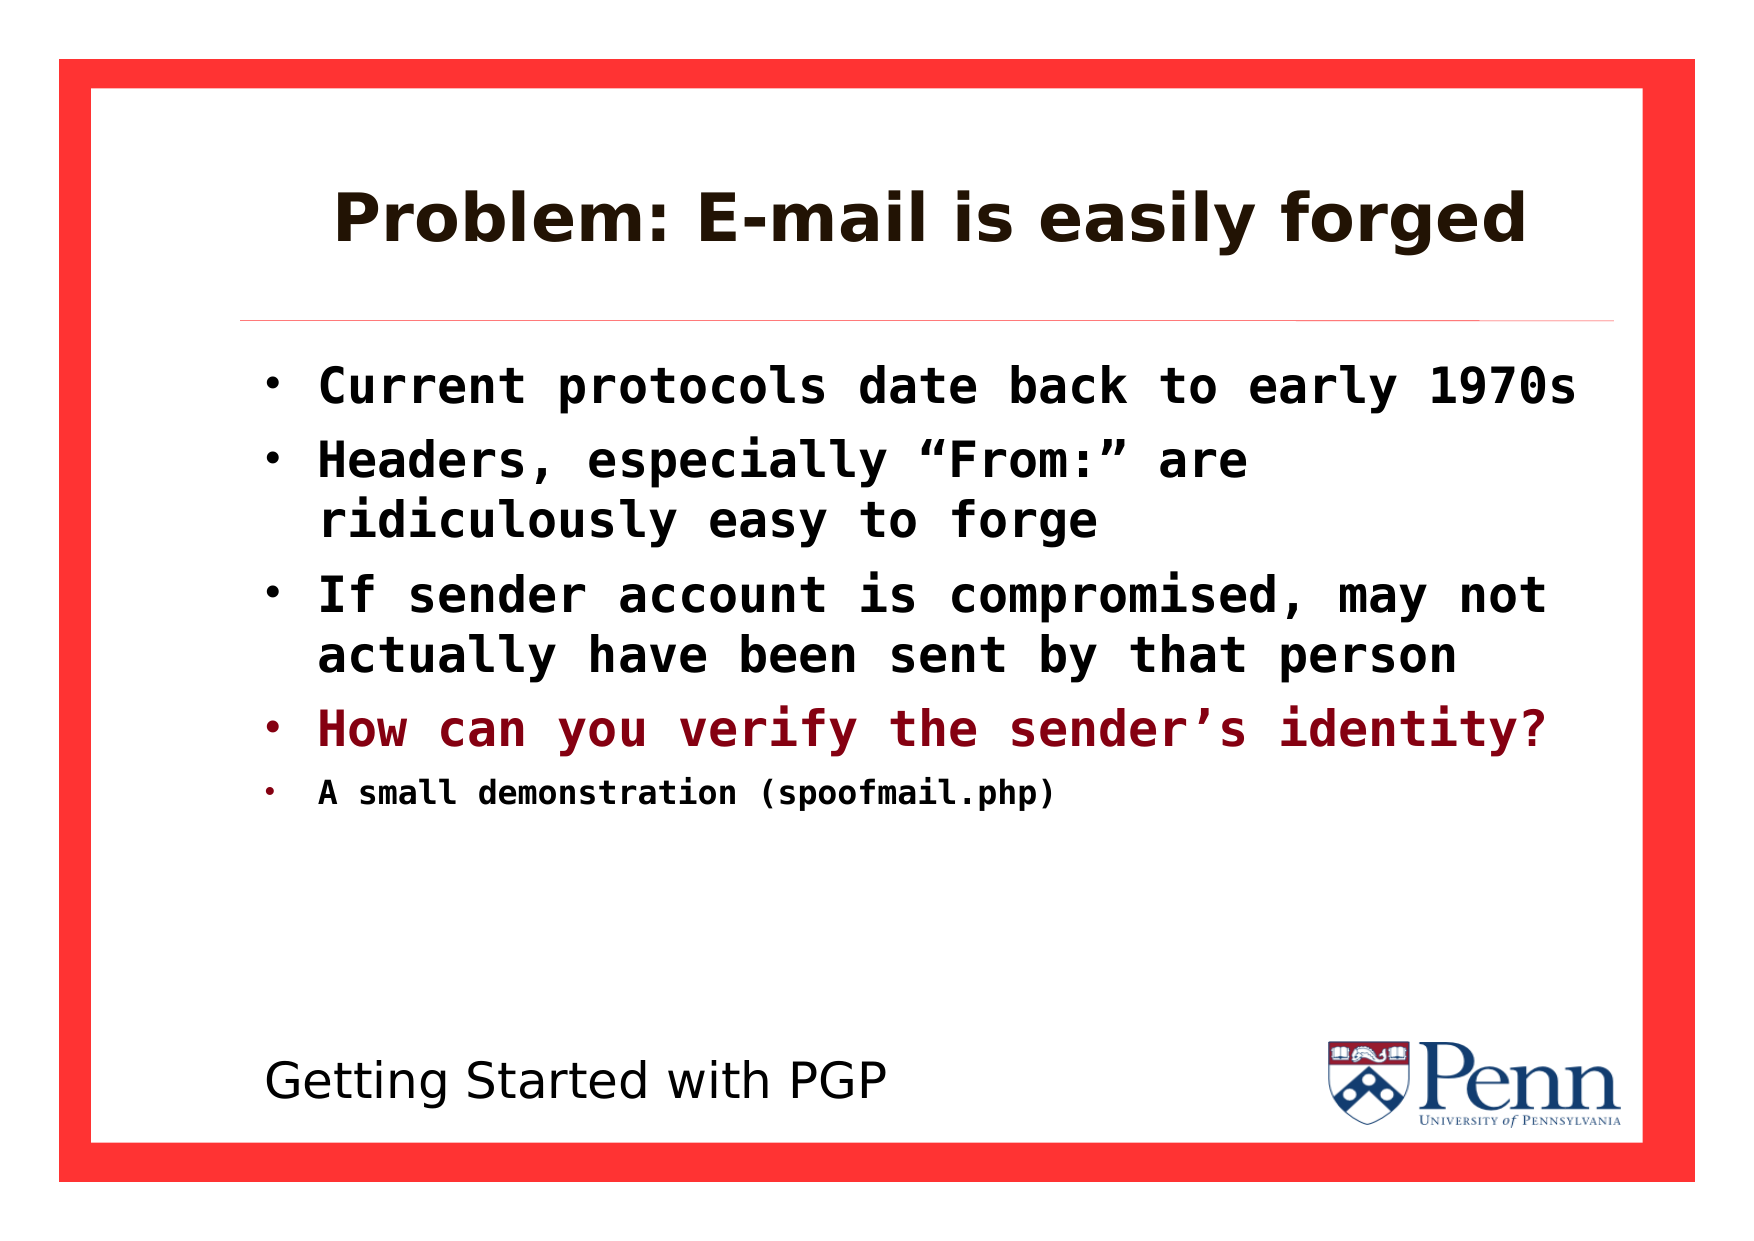

# Problem: E-mail is easily forged
Current protocols date back to early 1970s
Headers, especially “From:” are ridiculously easy to forge
If sender account is compromised, may not actually have been sent by that person
How can you verify the sender’s identity?
A small demonstration (spoofmail.php)